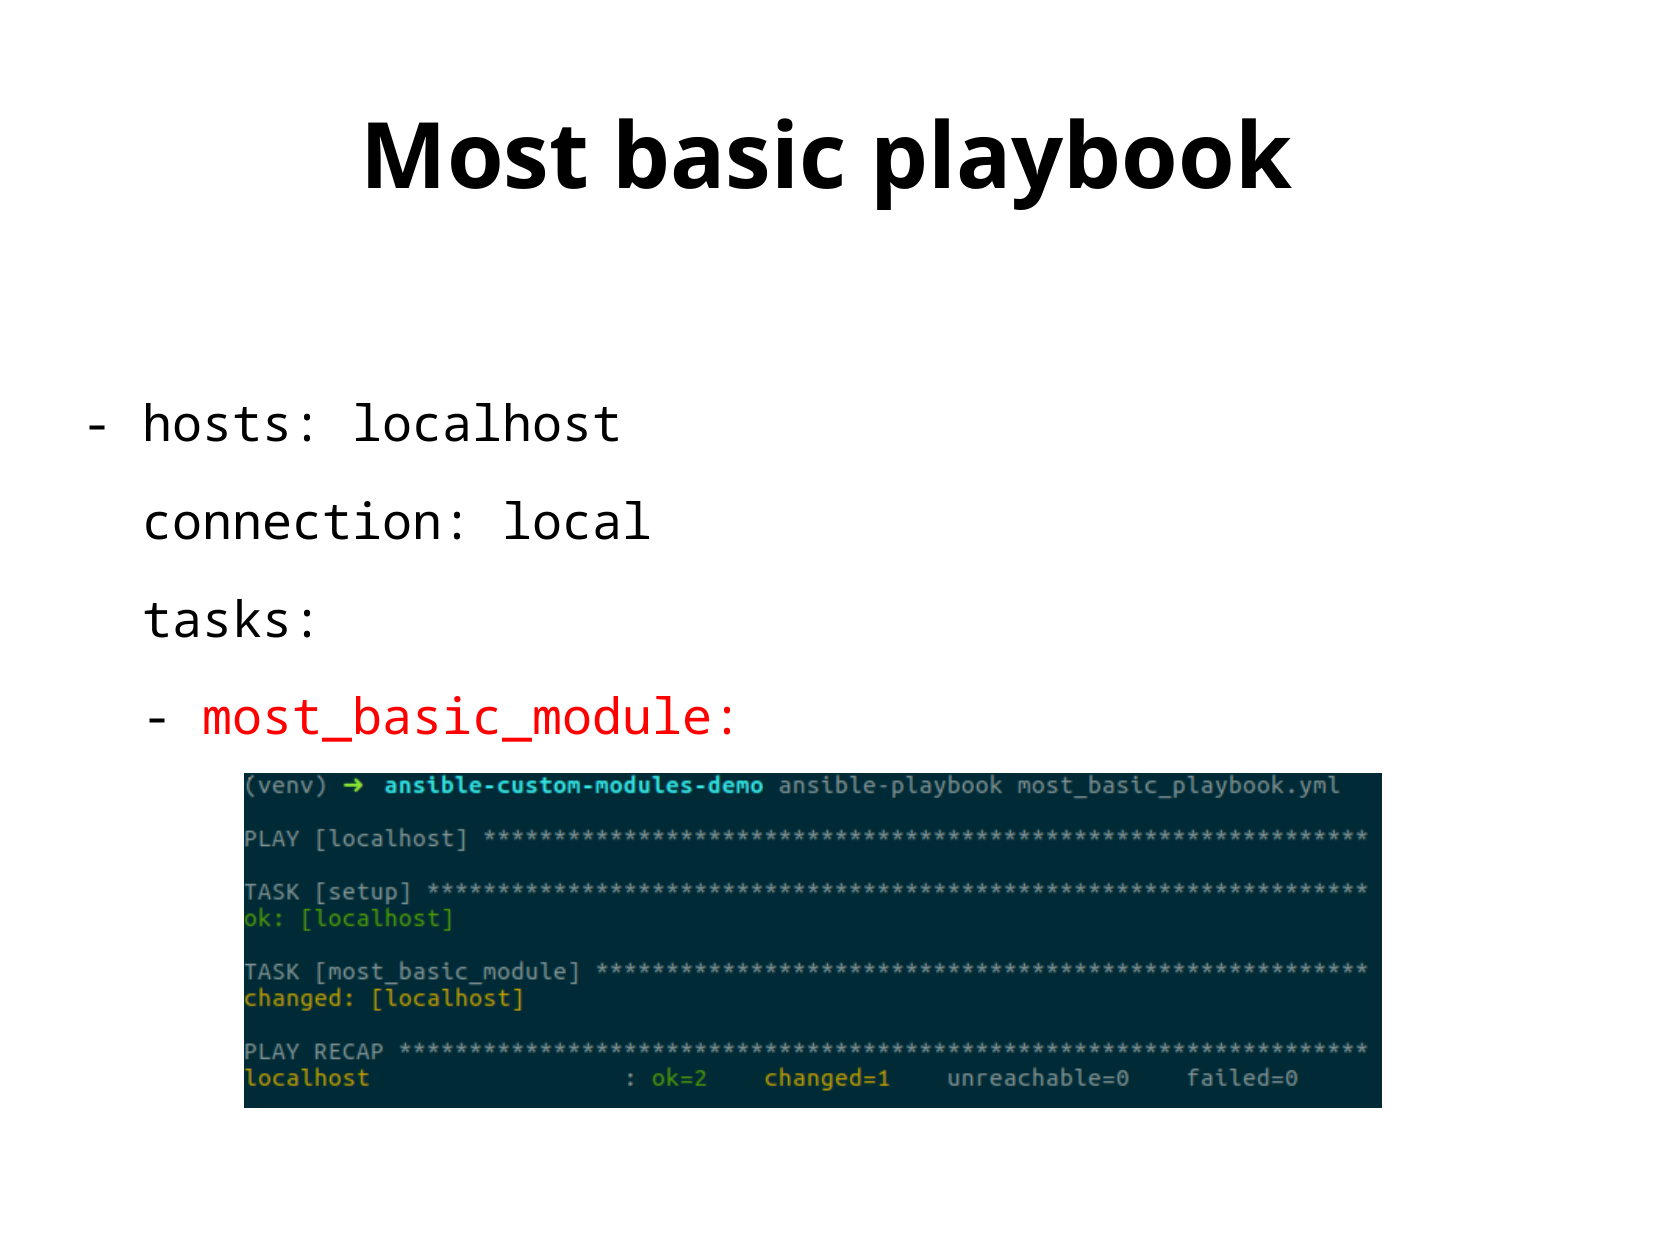

# Most basic playbook
- hosts: localhost
 connection: local
 tasks:
 - most_basic_module: